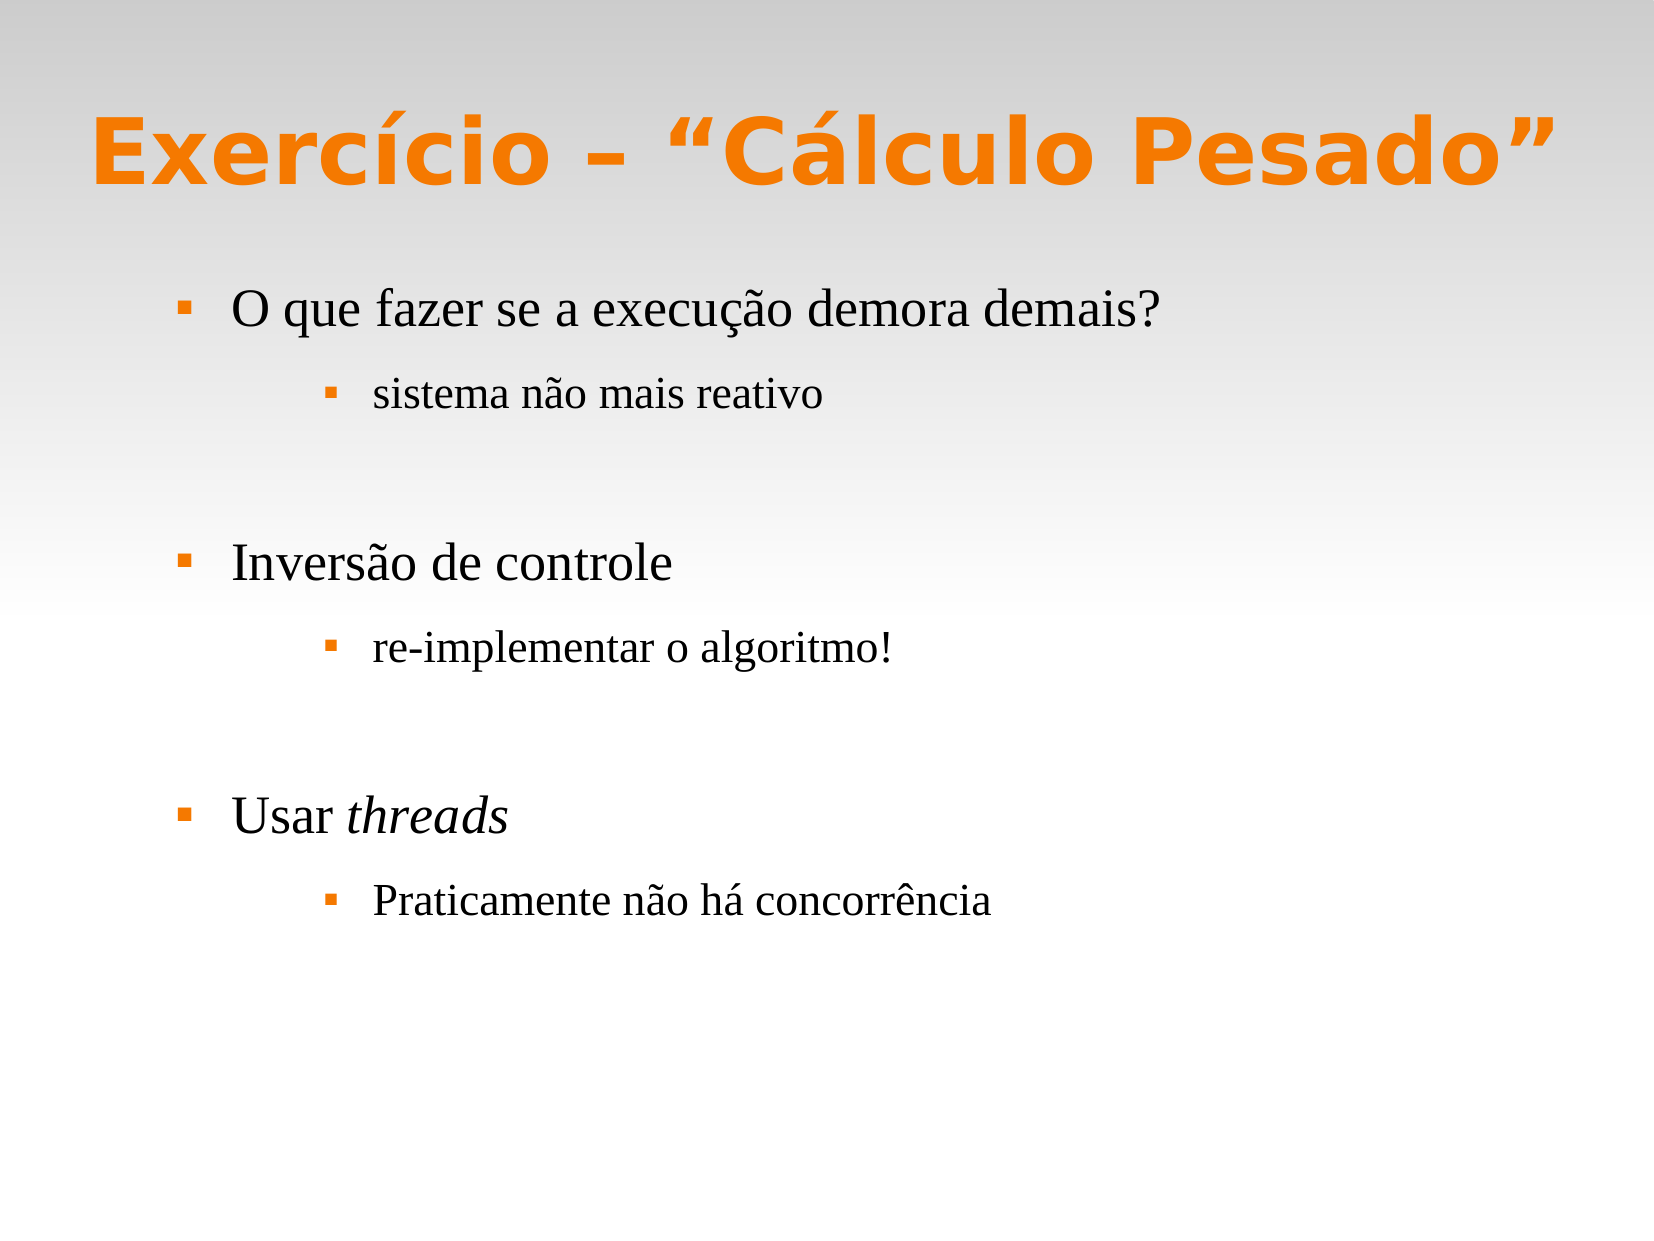

# Exercício – “Cálculo Pesado”
O que fazer se a execução demora demais?
sistema não mais reativo
Inversão de controle
re-implementar o algoritmo!
Usar threads
Praticamente não há concorrência